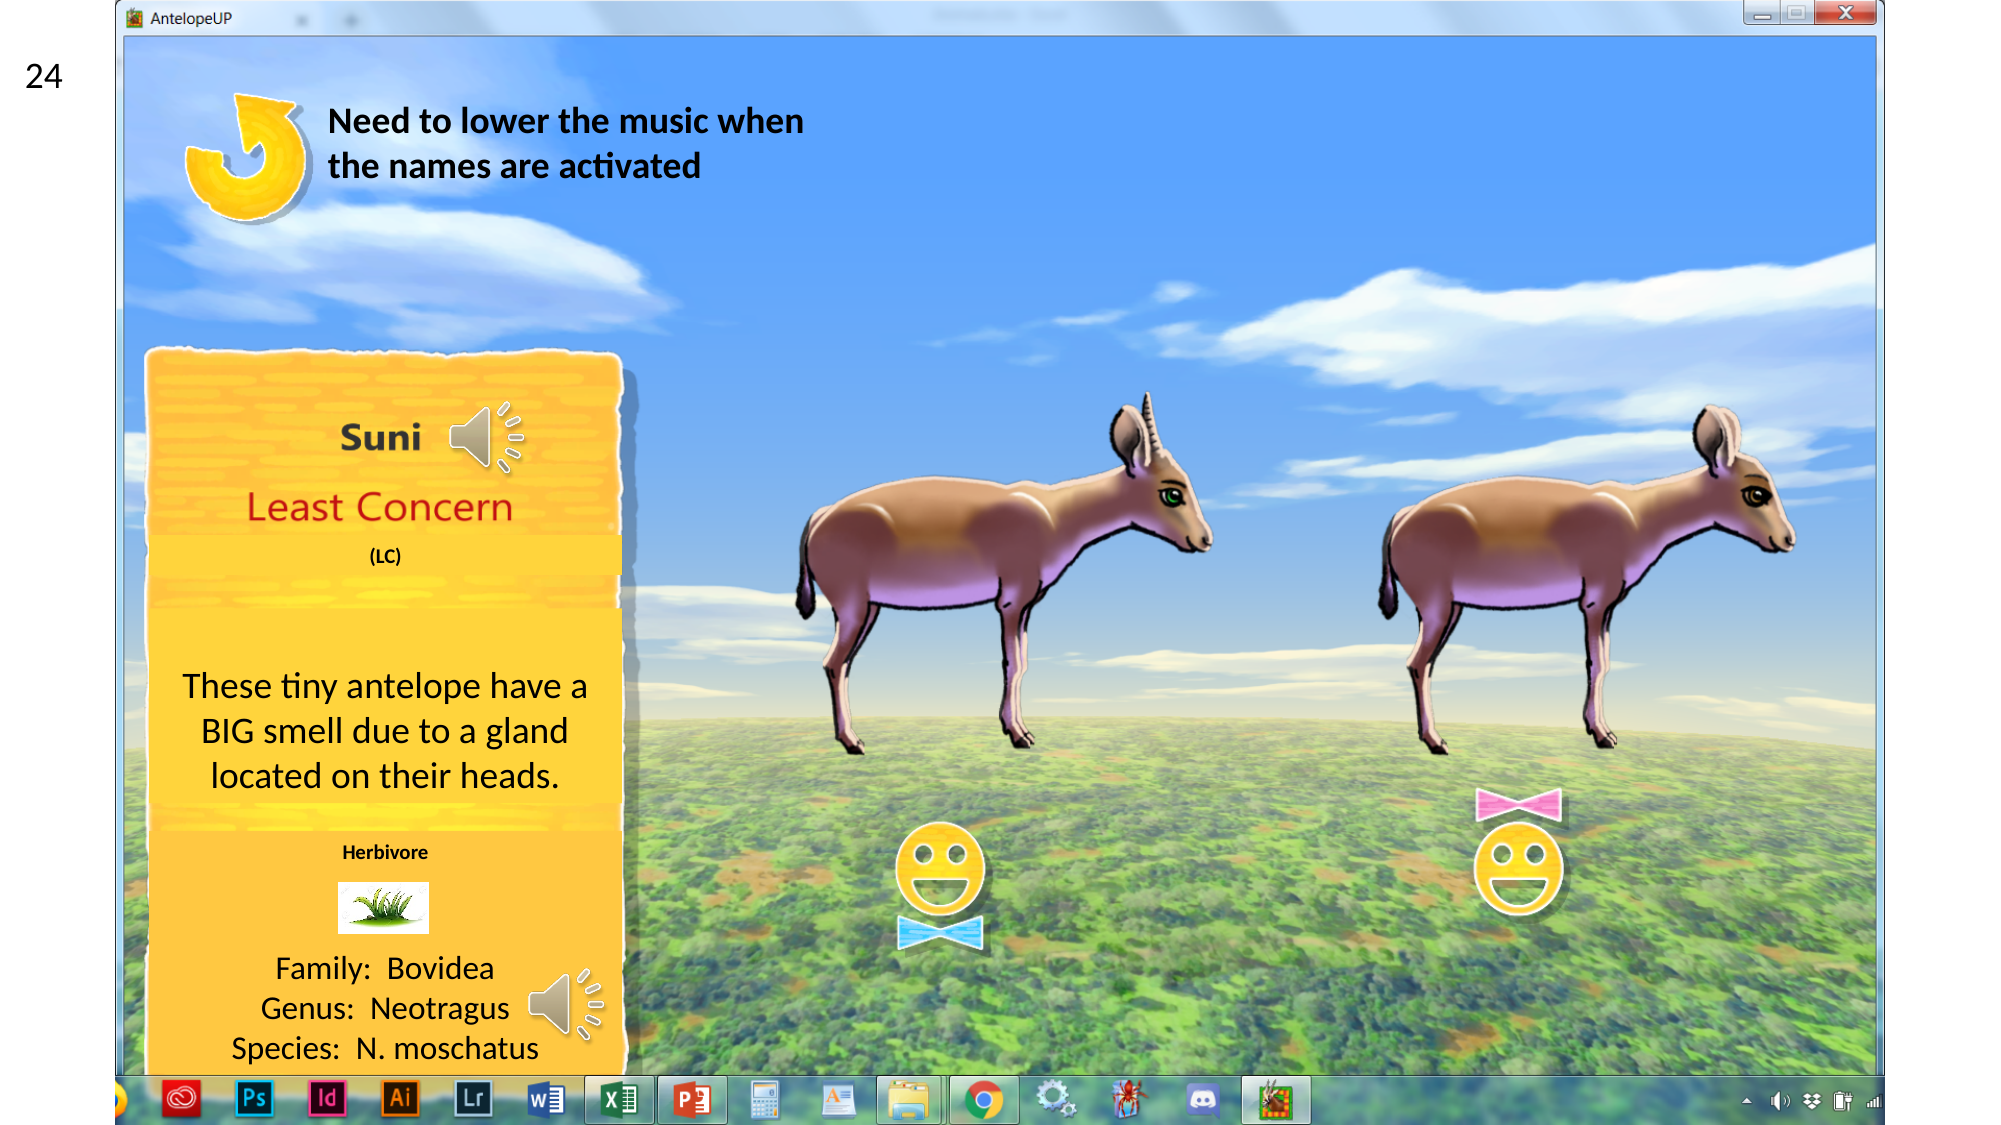

24
Need to lower the music when the names are activated
(LC)
These tiny antelope have a BIG smell due to a gland located on their heads.
Herbivore
Family: Bovidea
Genus: Neotragus
Species: N. moschatus